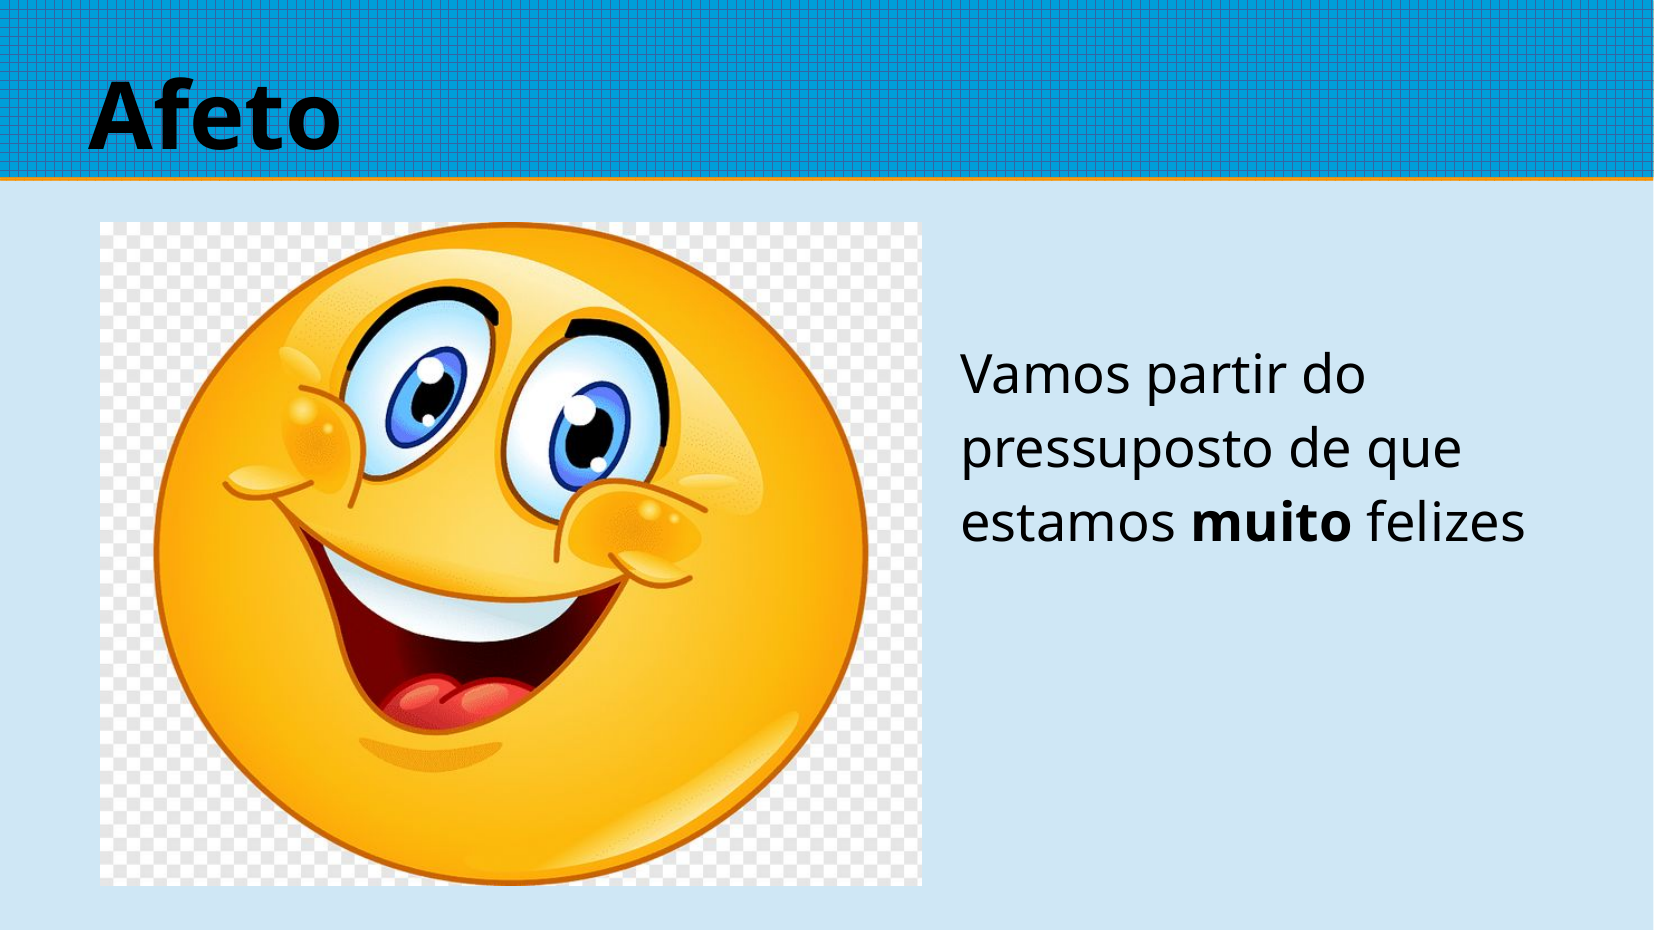

# Afeto
Vamos partir do pressuposto de que estamos muito felizes